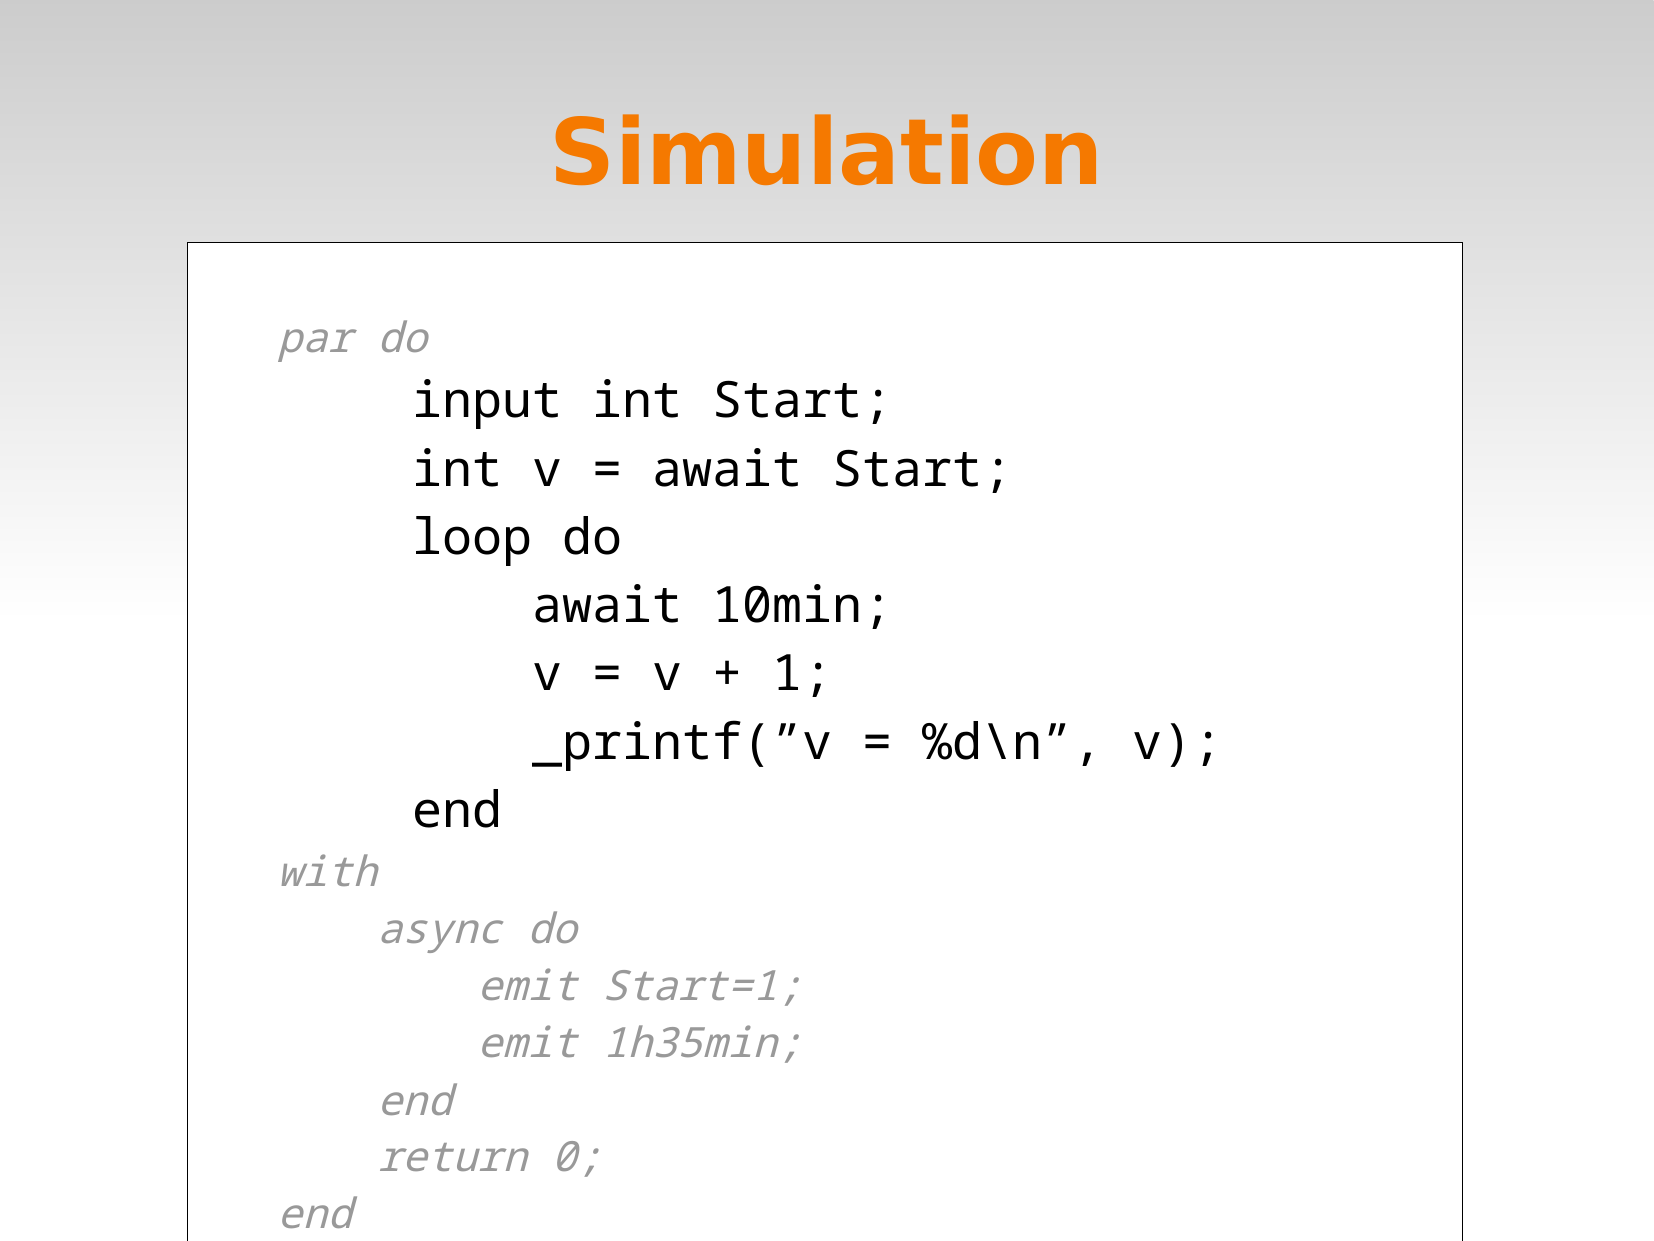

# Simulation
 par do
 input int Start;
 int v = await Start;
 loop do
 await 10min;
 v = v + 1;
 _printf(”v = %d\n”, v);
 end
 with
 async do
 emit Start=1;
 emit 1h35min;
 end
 return 0;
 end